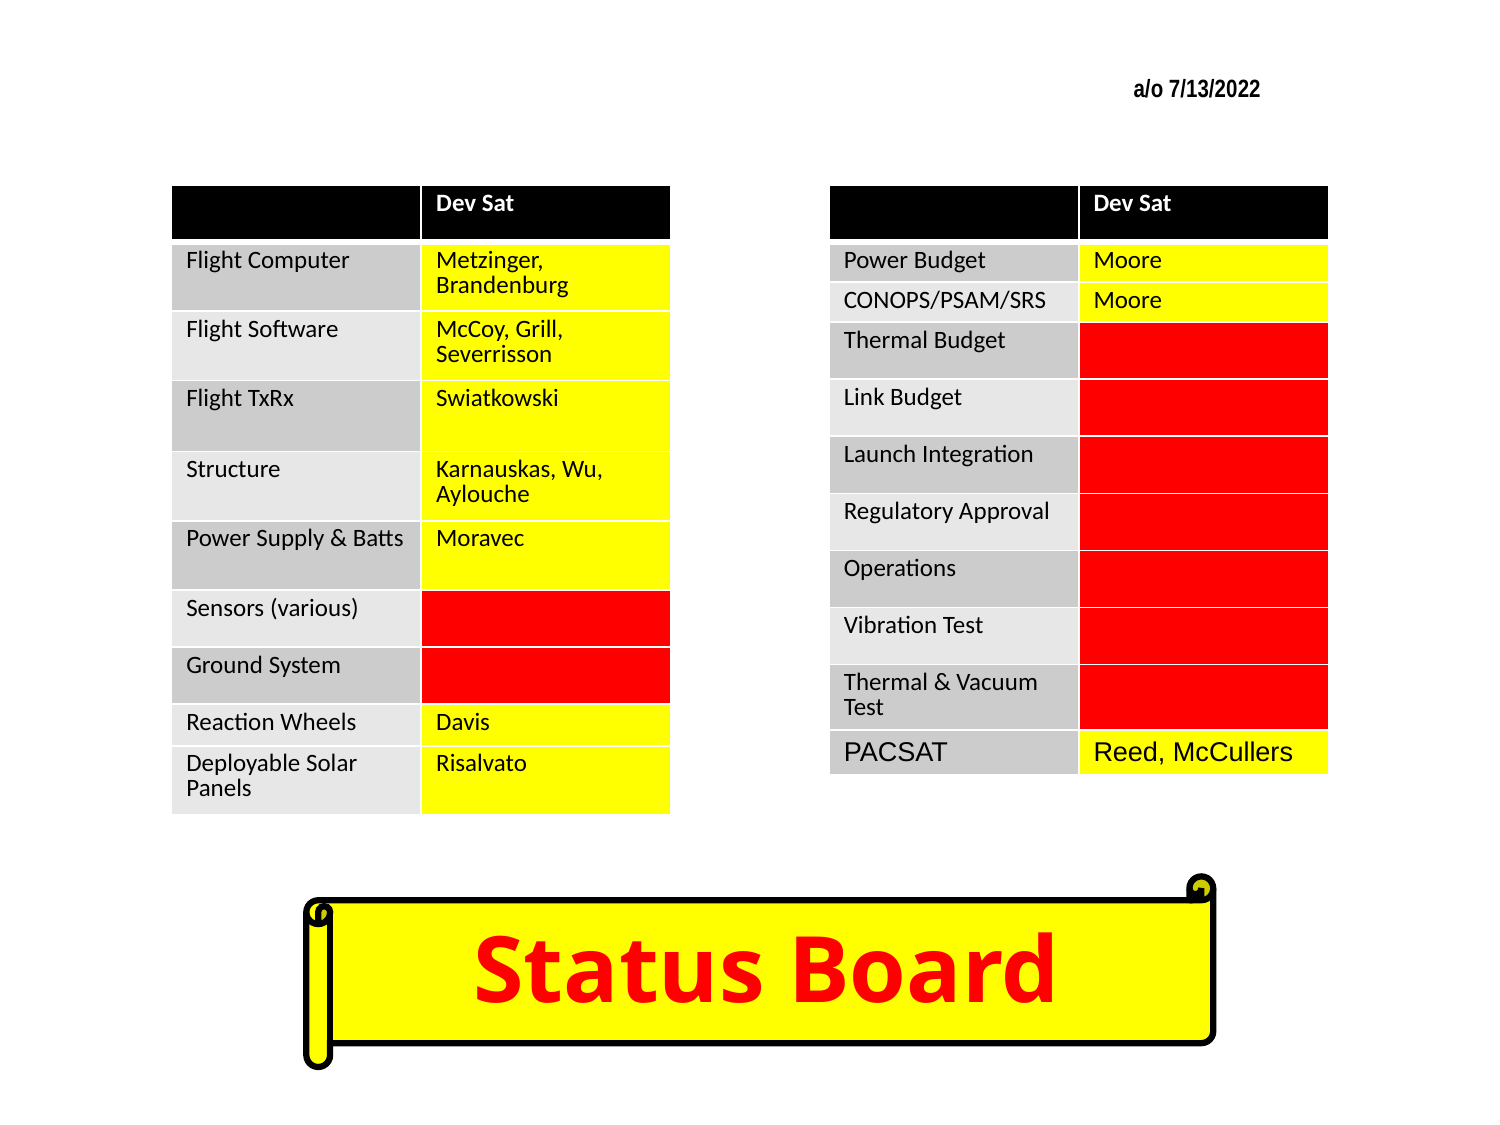

a/o 7/13/2022
| | Dev Sat |
| --- | --- |
| Flight Computer | Metzinger, Brandenburg |
| Flight Software | McCoy, Grill, Severrisson |
| Flight TxRx | Swiatkowski |
| Structure | Karnauskas, Wu, Aylouche |
| Power Supply & Batts | Moravec |
| Sensors (various) | |
| Ground System | |
| Reaction Wheels | Davis |
| Deployable Solar Panels | Risalvato |
| | Dev Sat |
| --- | --- |
| Power Budget | Moore |
| CONOPS/PSAM/SRS | Moore |
| Thermal Budget | |
| Link Budget | |
| Launch Integration | |
| Regulatory Approval | |
| Operations | |
| Vibration Test | |
| Thermal & Vacuum Test | |
| PACSAT | Reed, McCullers |
Status Board